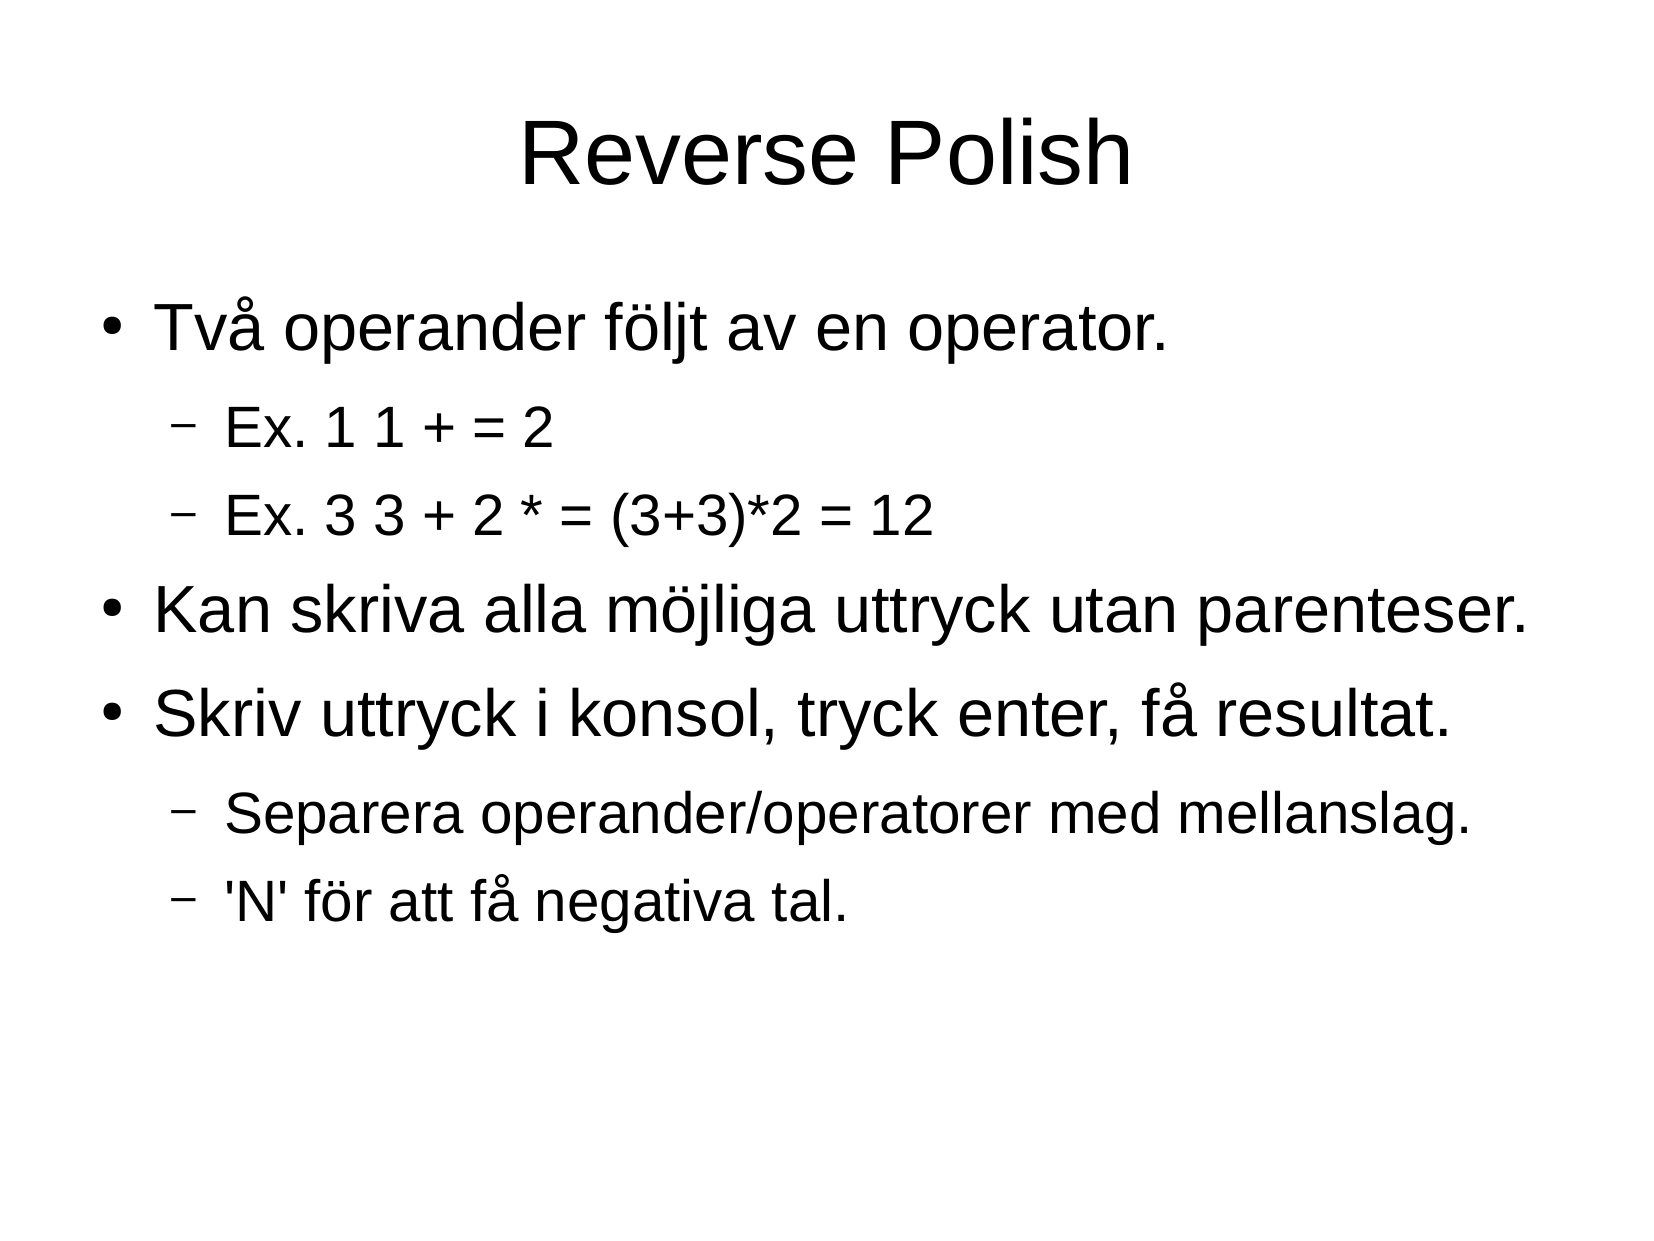

# Reverse Polish
Två operander följt av en operator.
Ex. 1 1 + = 2
Ex. 3 3 + 2 * = (3+3)*2 = 12
Kan skriva alla möjliga uttryck utan parenteser.
Skriv uttryck i konsol, tryck enter, få resultat.
Separera operander/operatorer med mellanslag.
'N' för att få negativa tal.